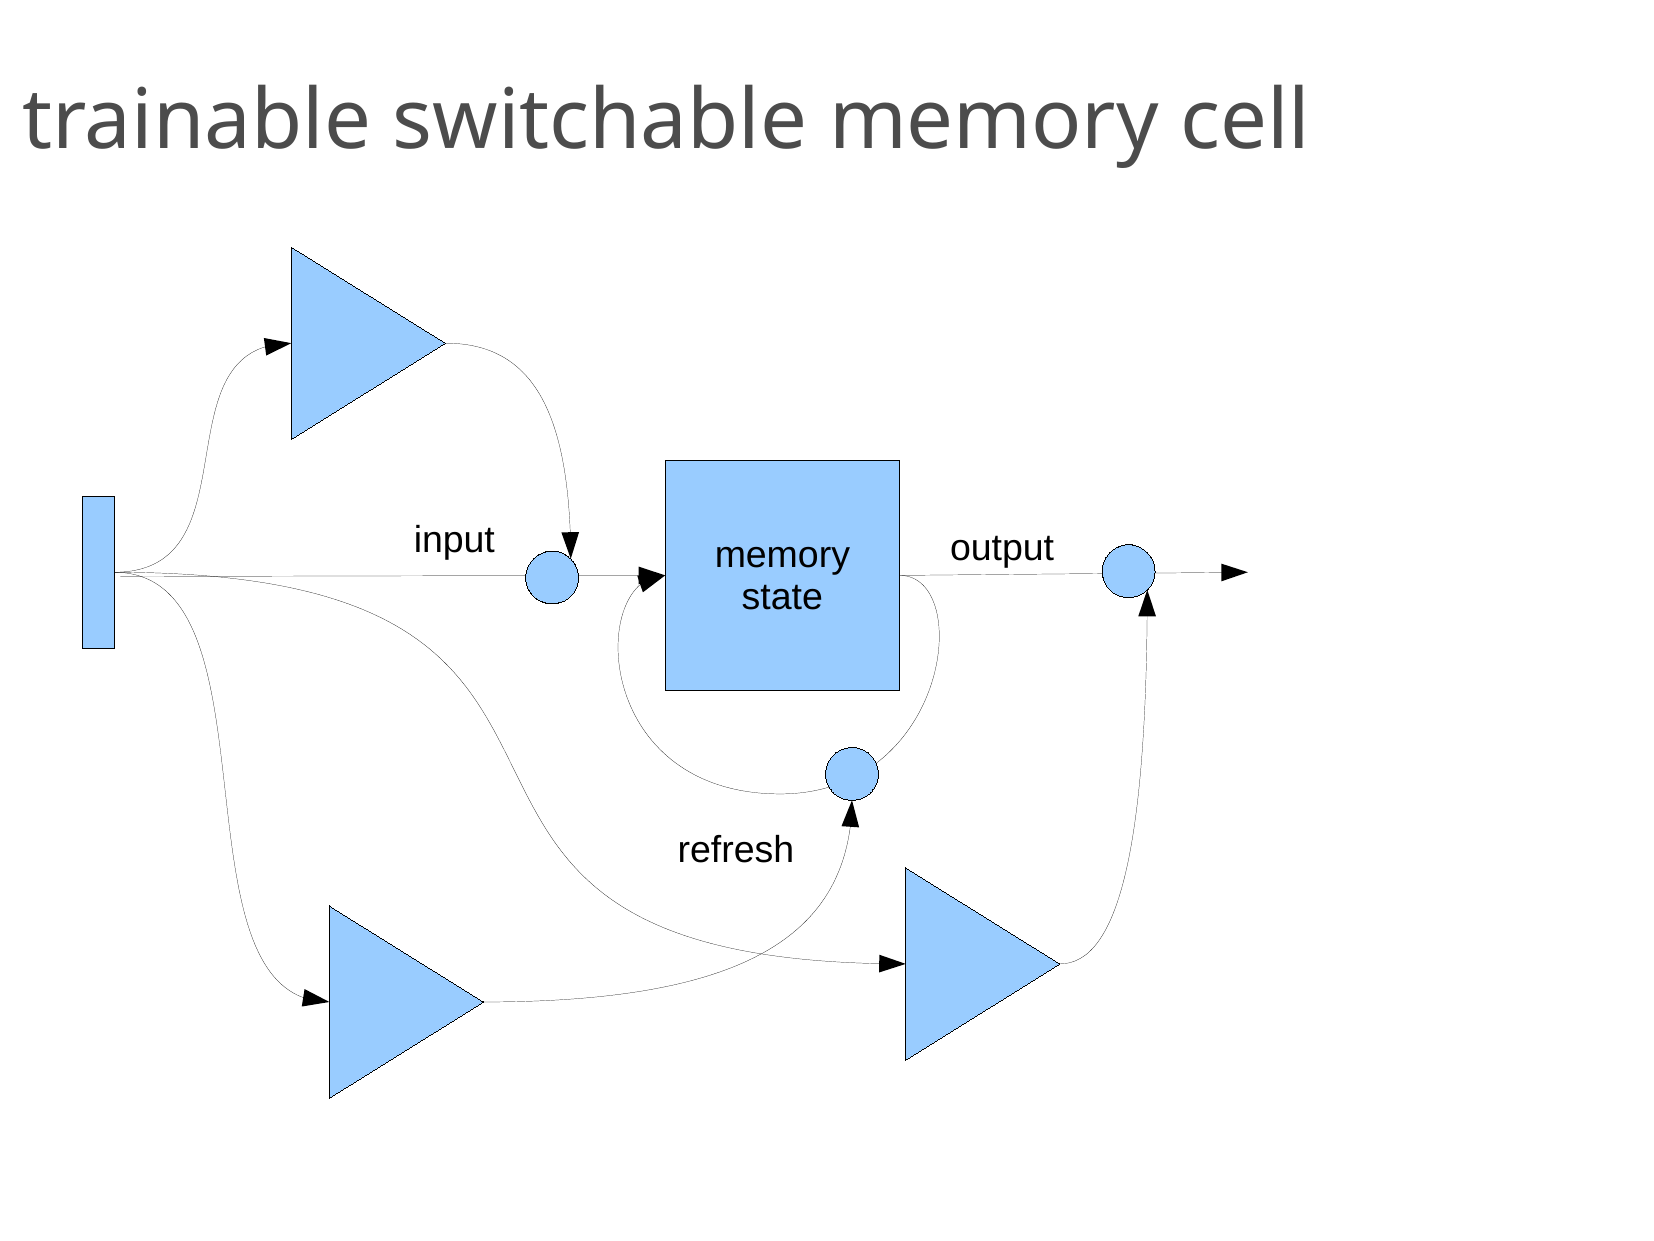

# trainable switchable memory cell
memory
state
input
output
refresh